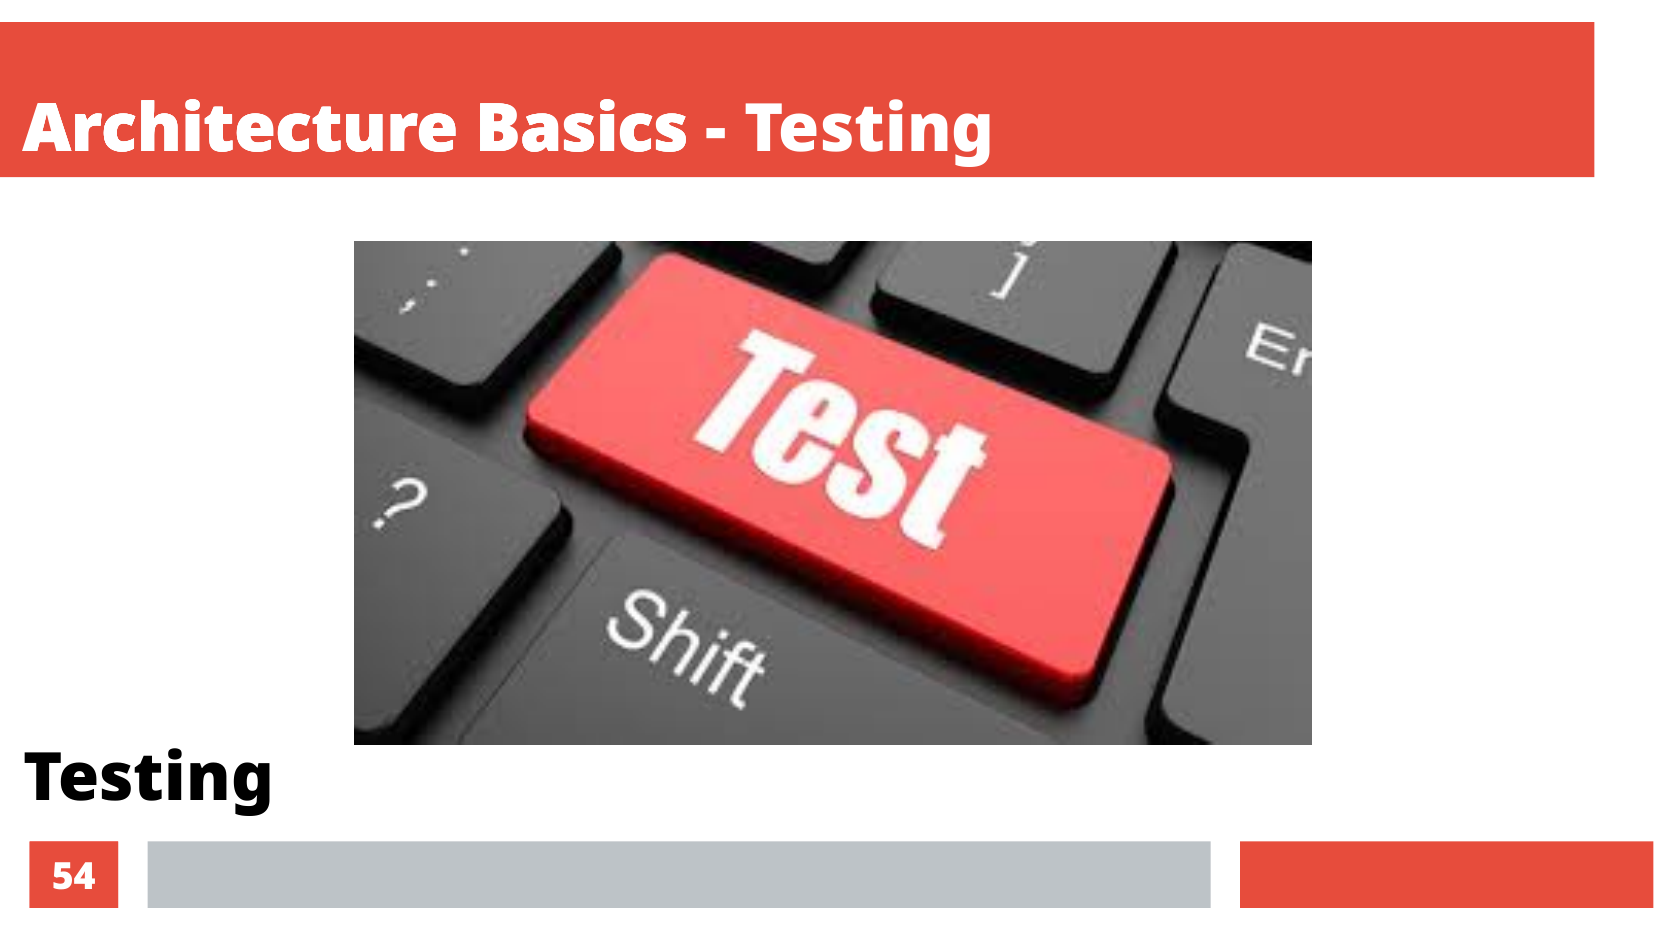

Architecture Basics - Testing
Architecture Basics
Architecture Basics
# Architecture Basics
Testing
54